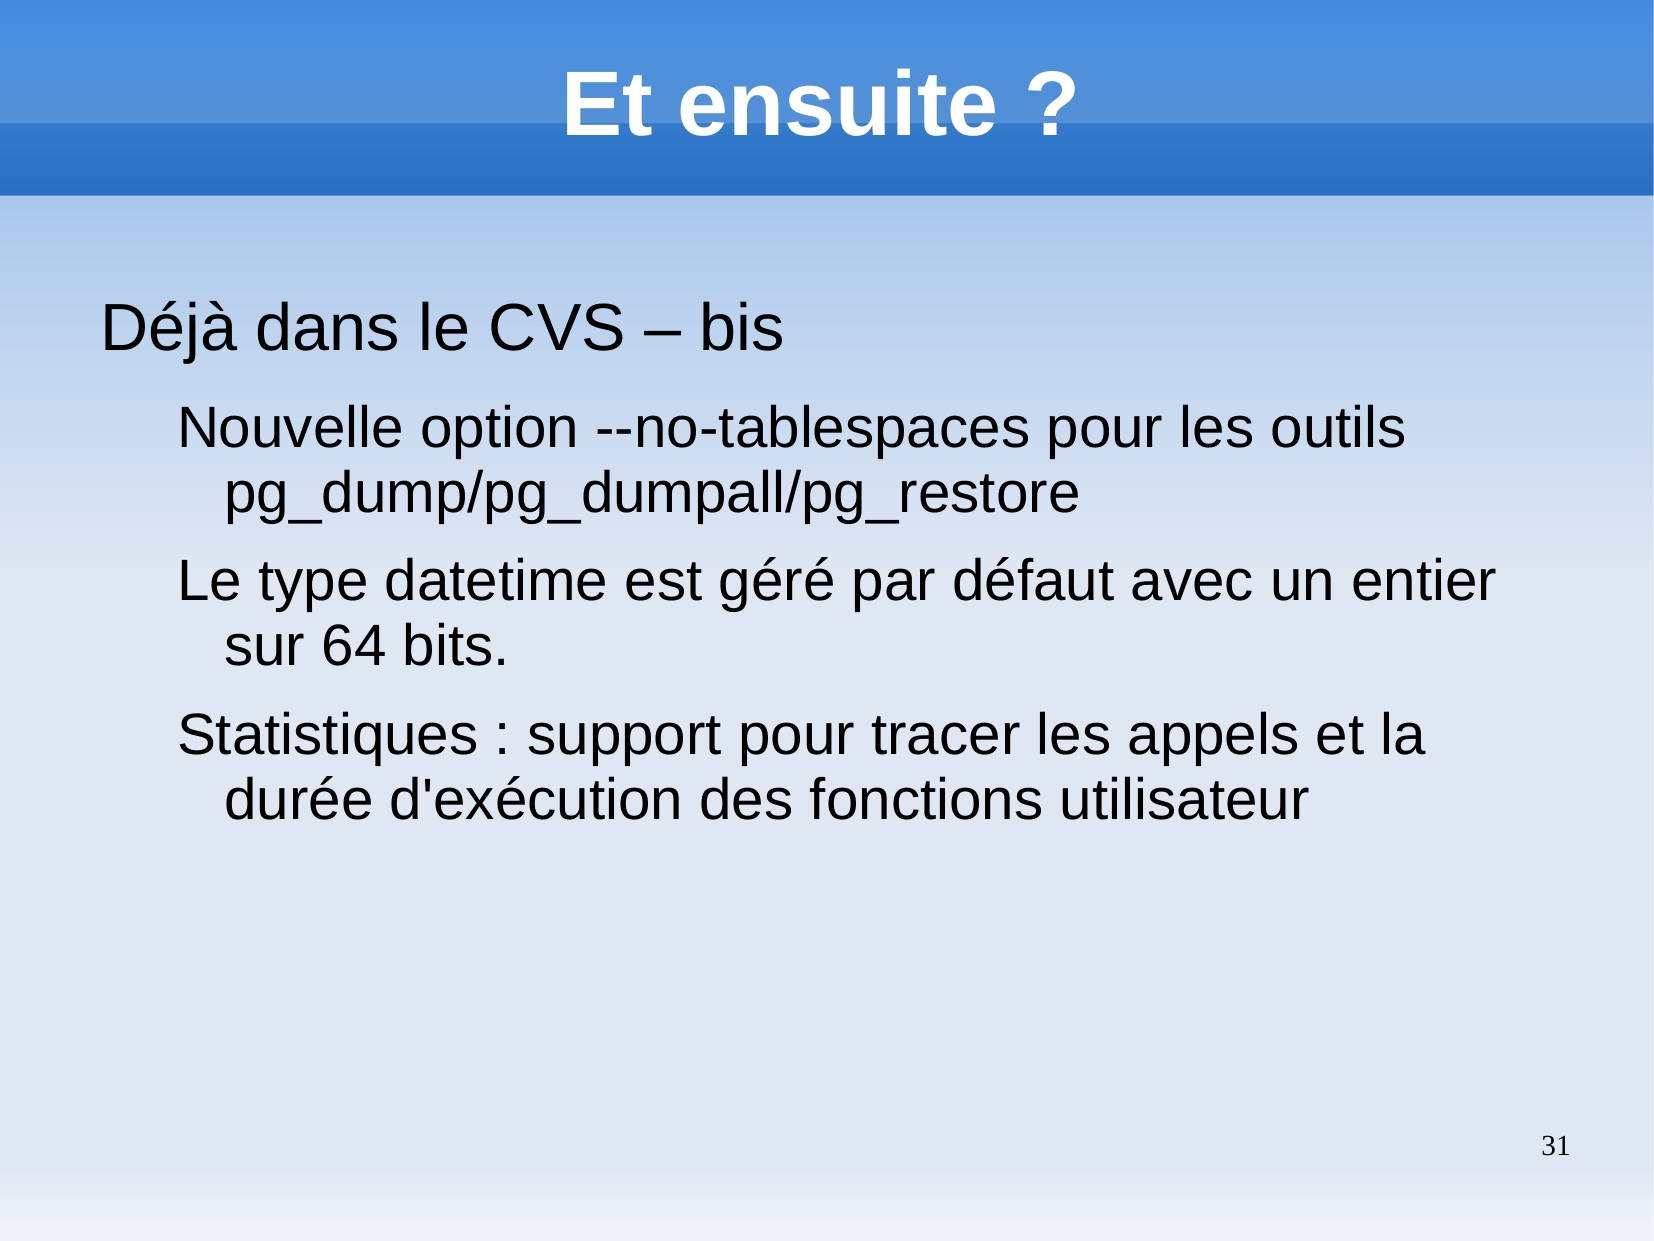

# Et ensuite ?
Déjà dans le CVS – bis
Nouvelle option --no-tablespaces pour les outils pg_dump/pg_dumpall/pg_restore
Le type datetime est géré par défaut avec un entier sur 64 bits.
Statistiques : support pour tracer les appels et la durée d'exécution des fonctions utilisateur
31